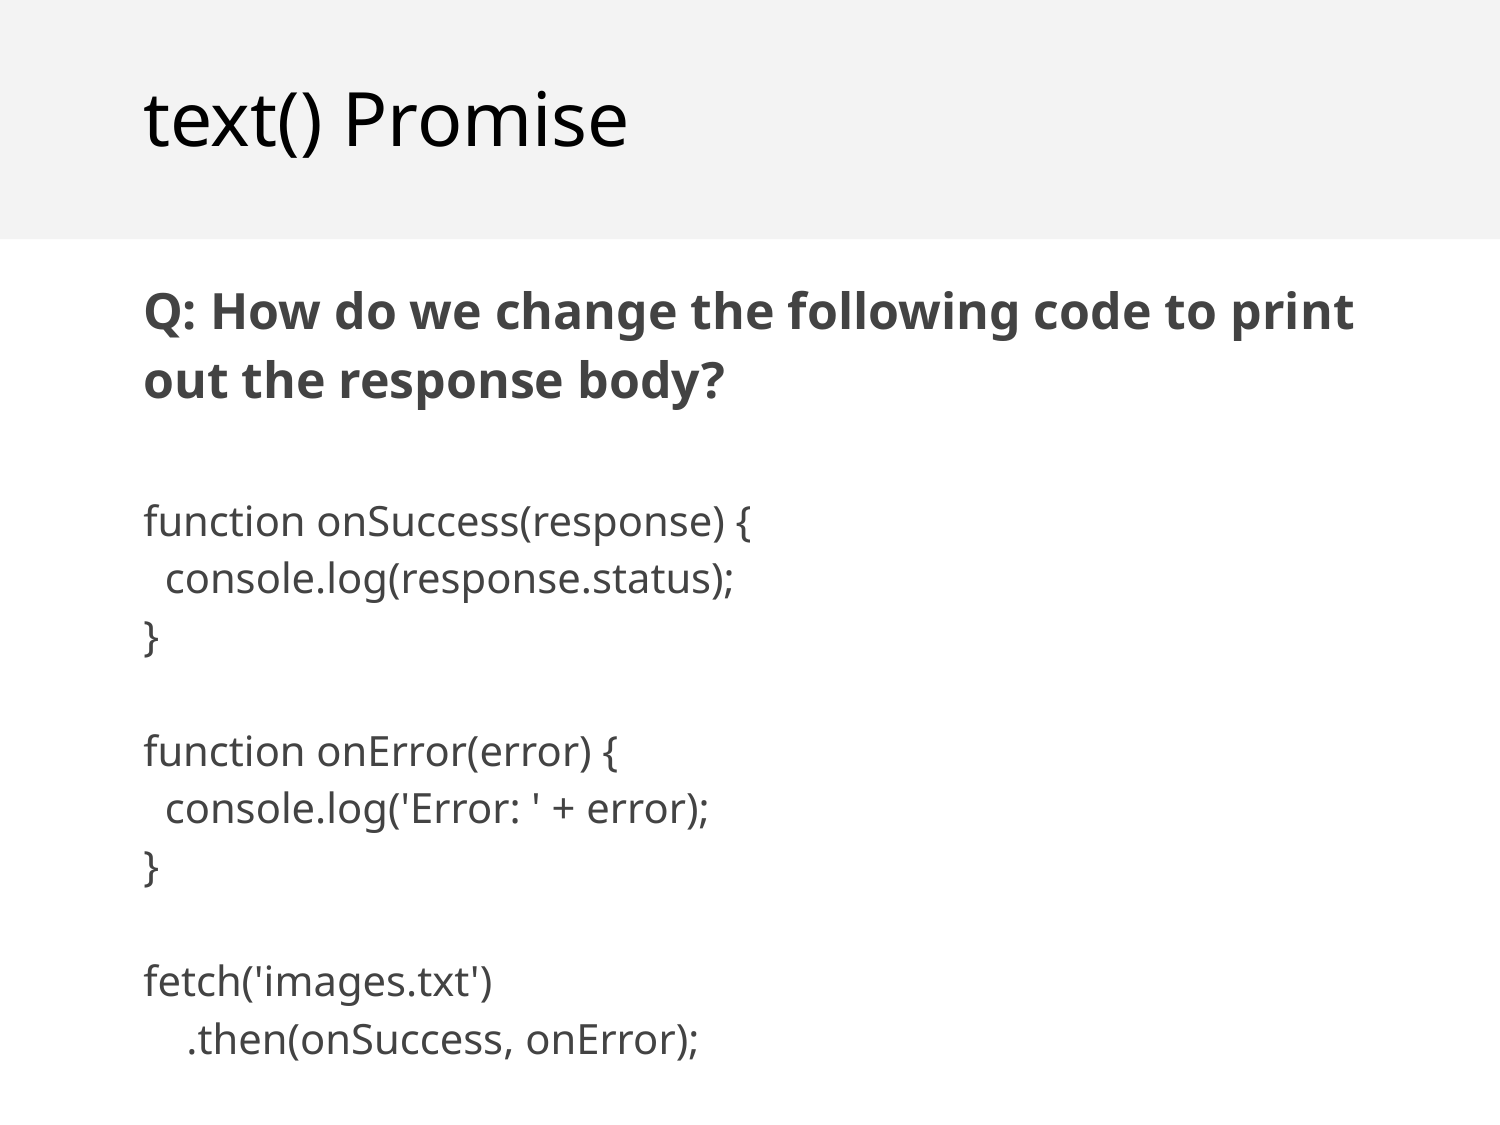

text() Promise
Q: How do we change the following code to print out the response body?
# function onSuccess(response) {
 console.log(response.status);
}
function onError(error) {
 console.log('Error: ' + error);
}
fetch('images.txt')
 .then(onSuccess, onError);